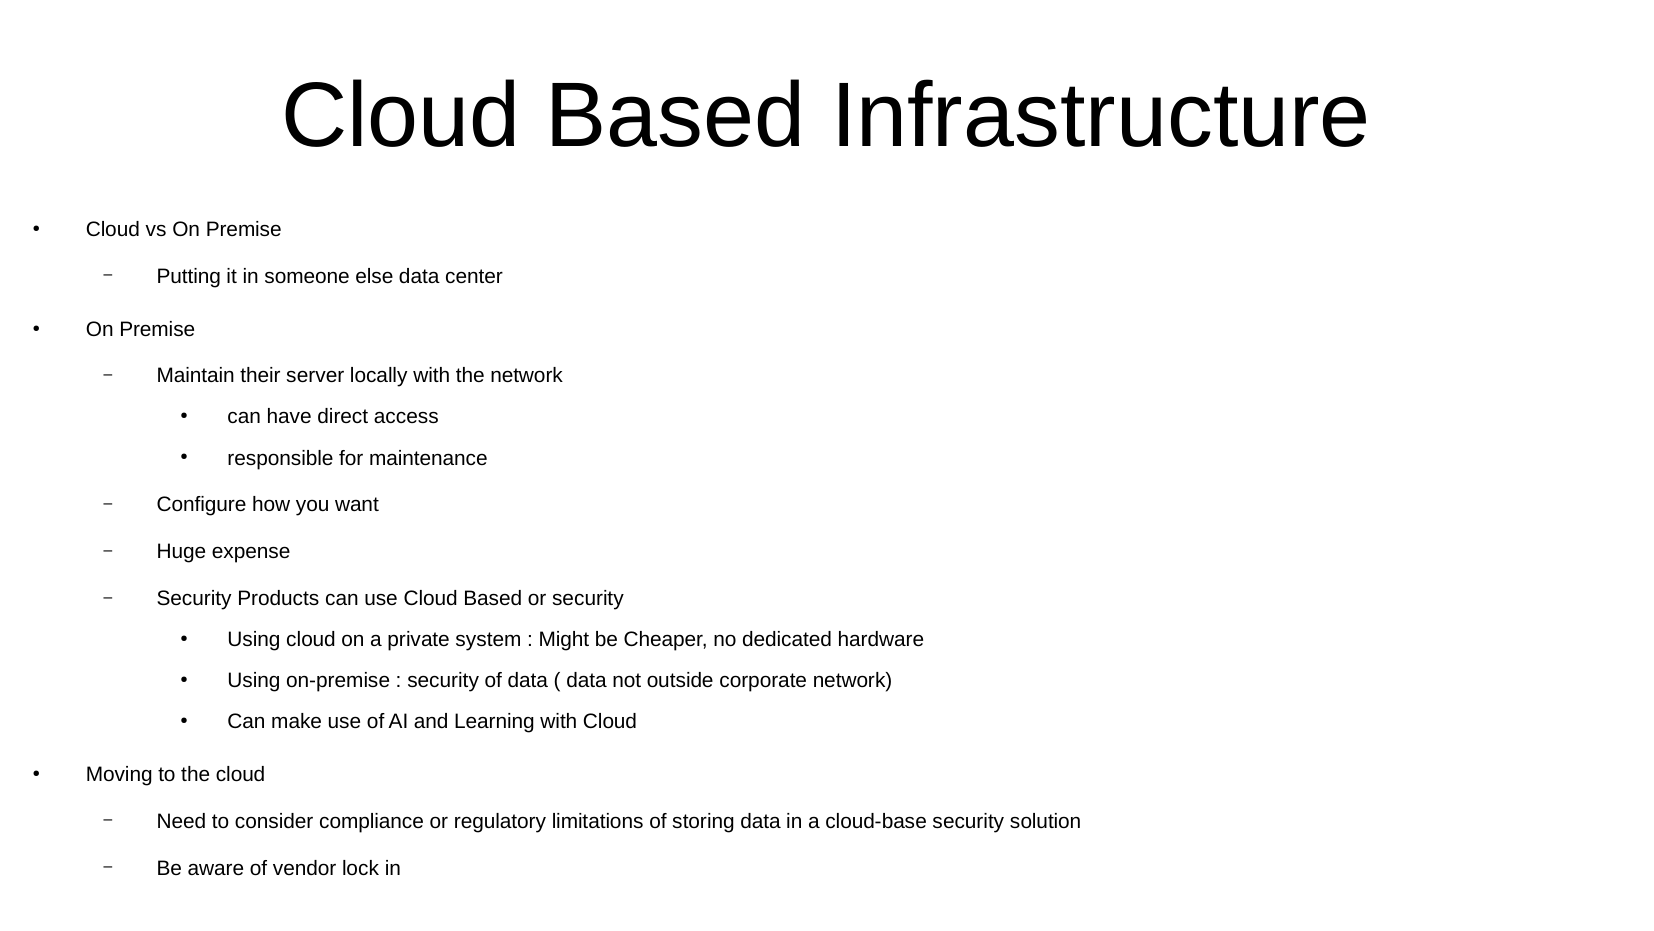

# Cloud Based Infrastructure
Cloud vs On Premise
Putting it in someone else data center
On Premise
Maintain their server locally with the network
can have direct access
responsible for maintenance
Configure how you want
Huge expense
Security Products can use Cloud Based or security
Using cloud on a private system : Might be Cheaper, no dedicated hardware
Using on-premise : security of data ( data not outside corporate network)
Can make use of AI and Learning with Cloud
Moving to the cloud
Need to consider compliance or regulatory limitations of storing data in a cloud-base security solution
Be aware of vendor lock in